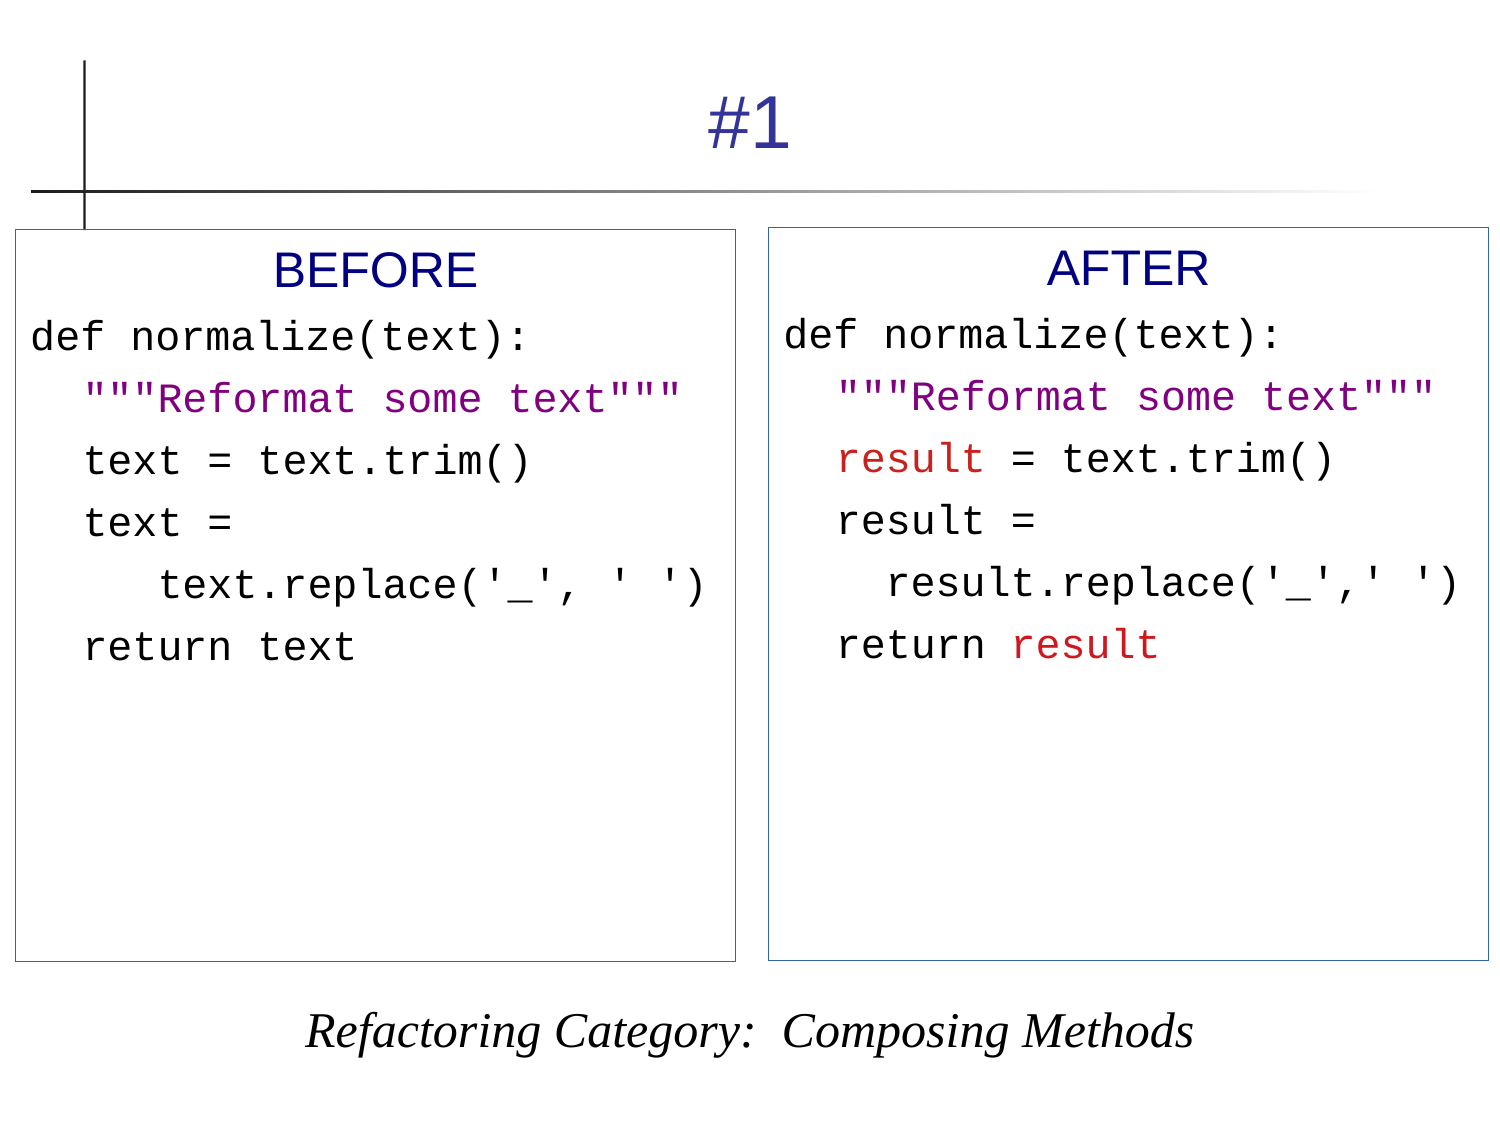

# #1
AFTER
def normalize(text):
 """Reformat some text"""
 result = text.trim()
 result =
 result.replace('_',' ')
 return result
BEFORE
def normalize(text):
 """Reformat some text"""
 text = text.trim()
 text =
 text.replace('_', ' ')
 return text
Refactoring Category: Composing Methods